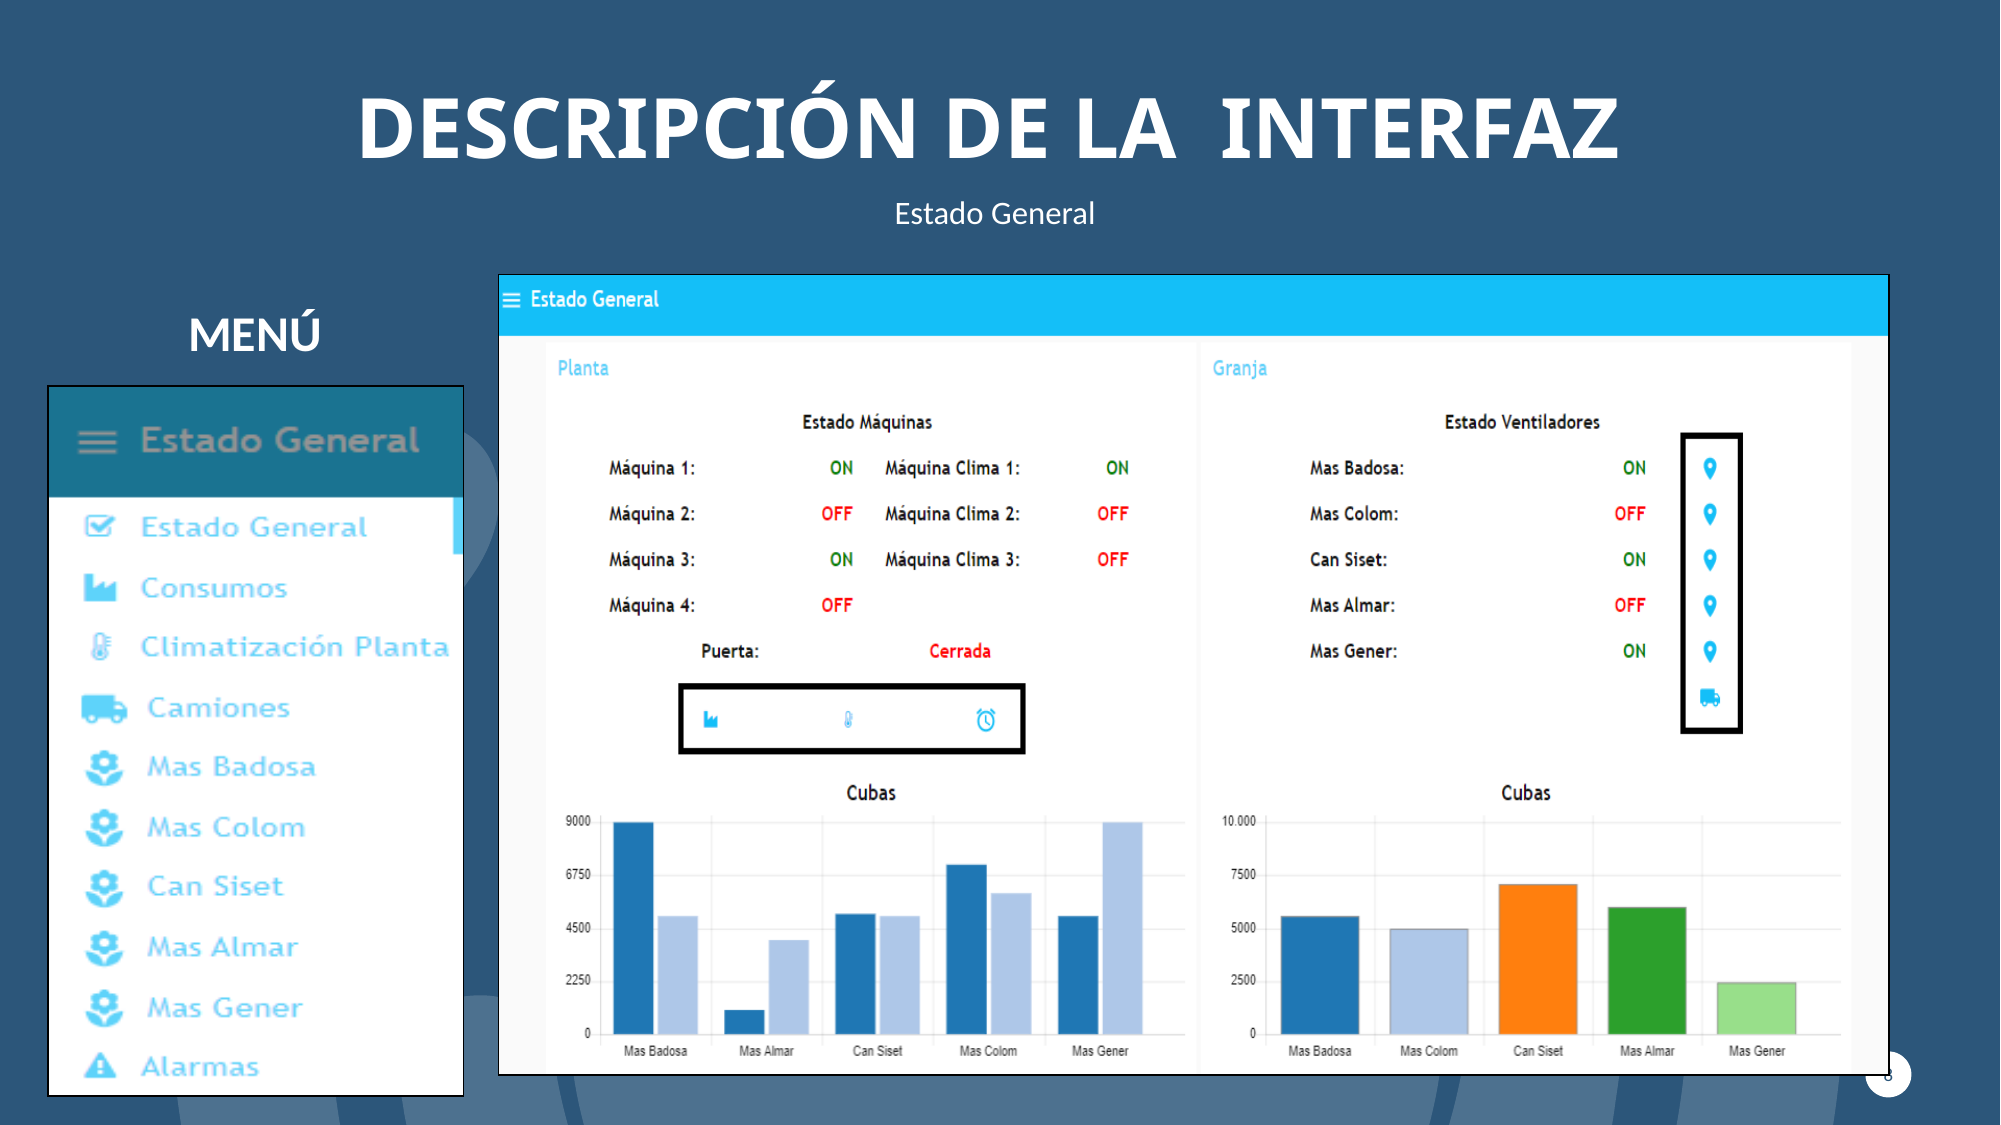

# DescripciÓn de la interfaz
Estado General
MENÚ